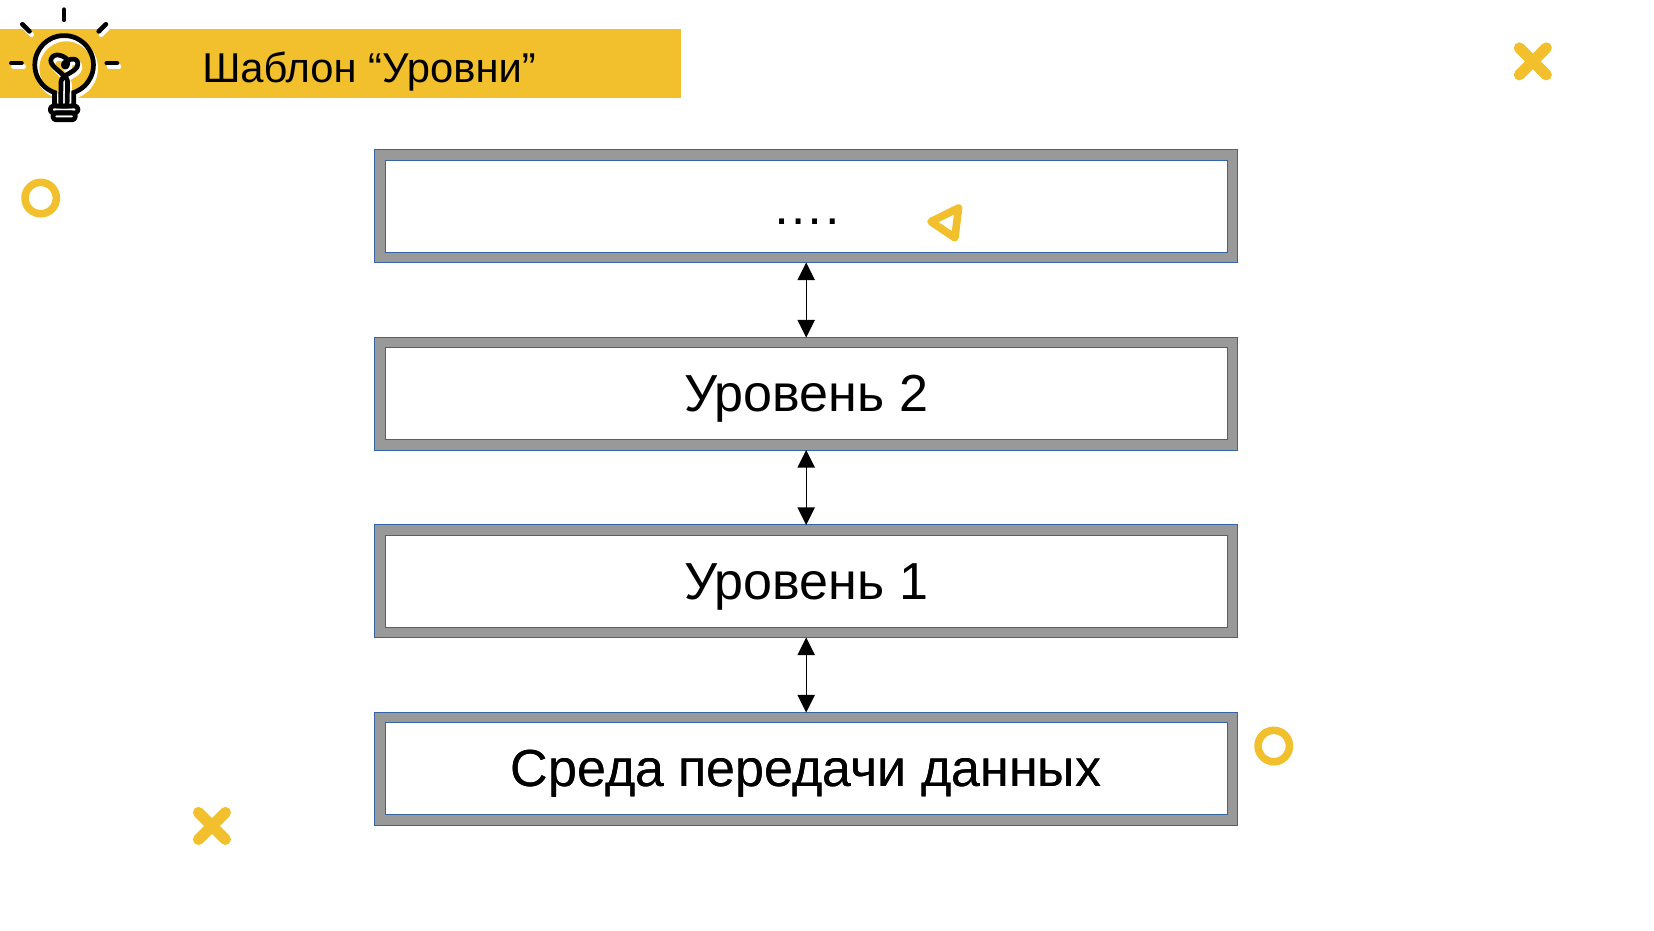

Шаблон “Уровни”
….
Уровень 2
Уровень 1
Среда передачи данных
Среда передачи данных